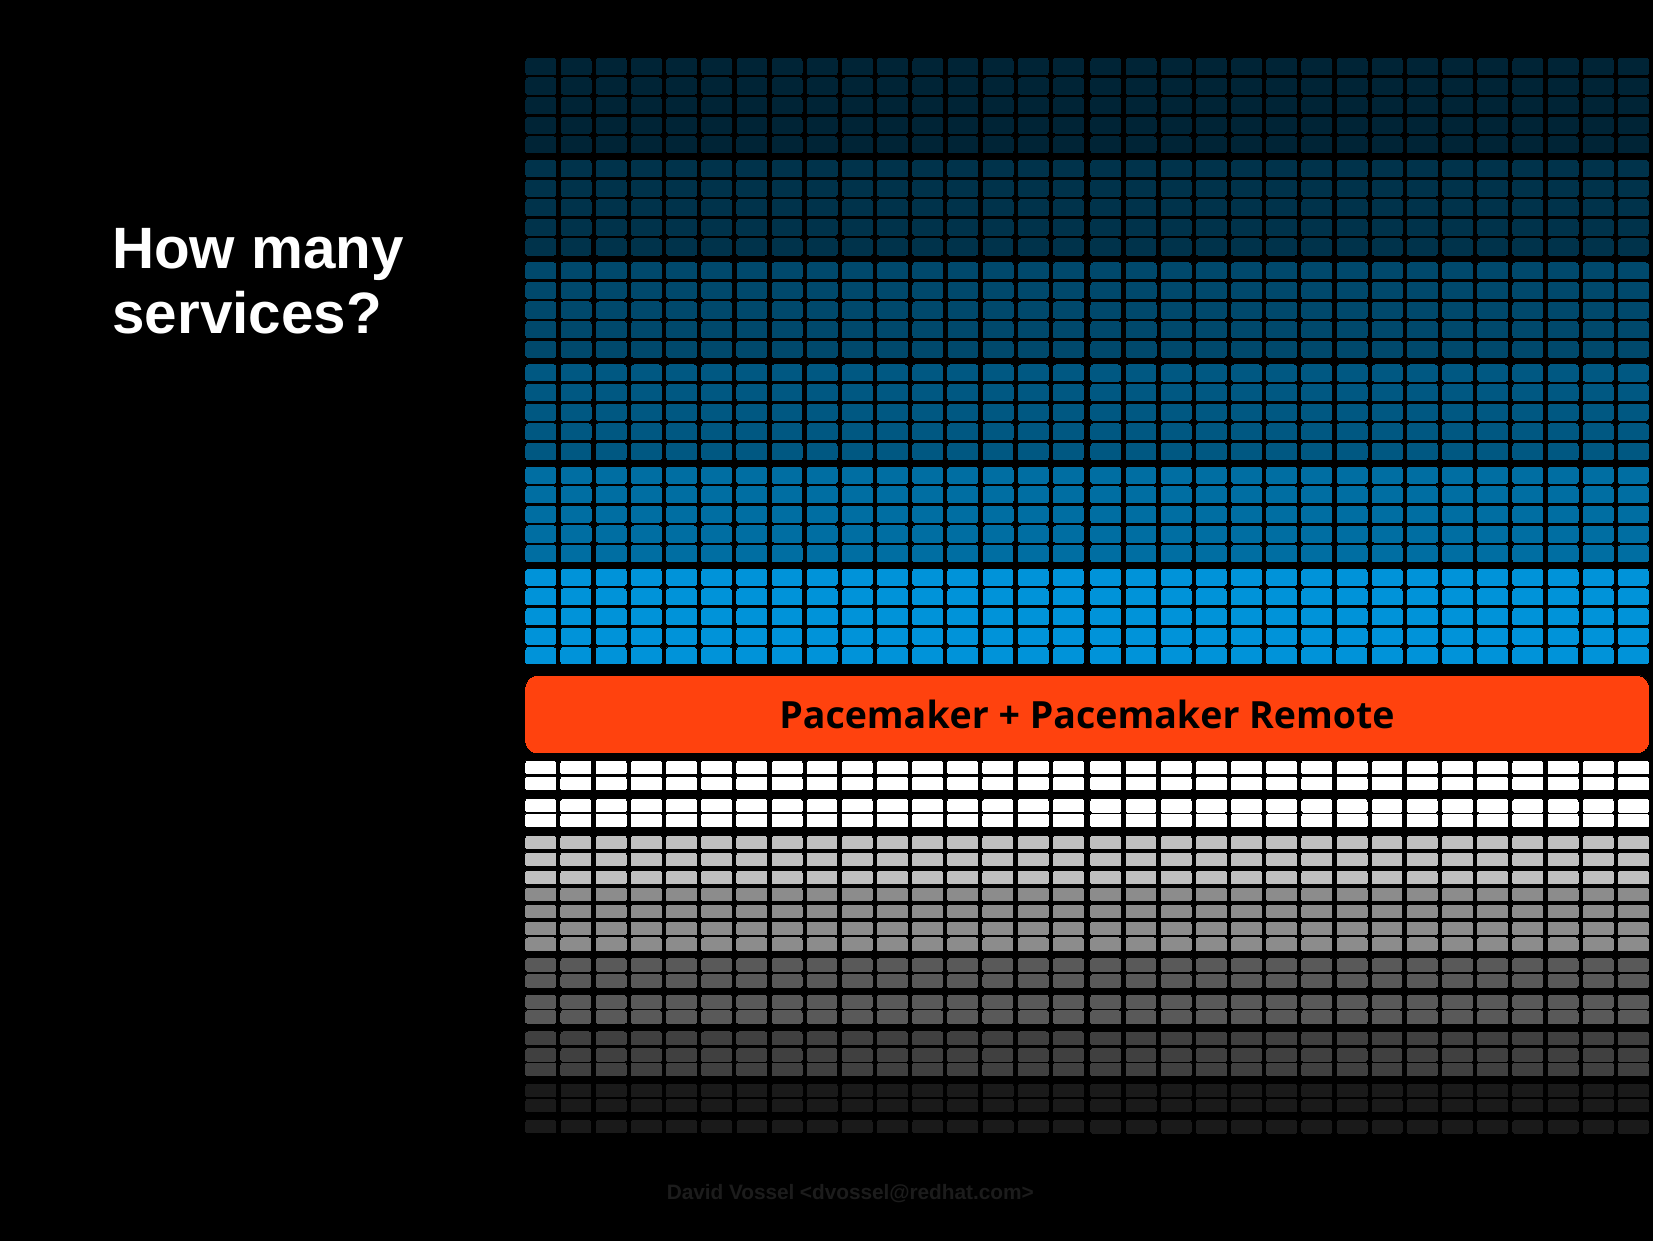

# How many services?
Pacemaker + Pacemaker Remote